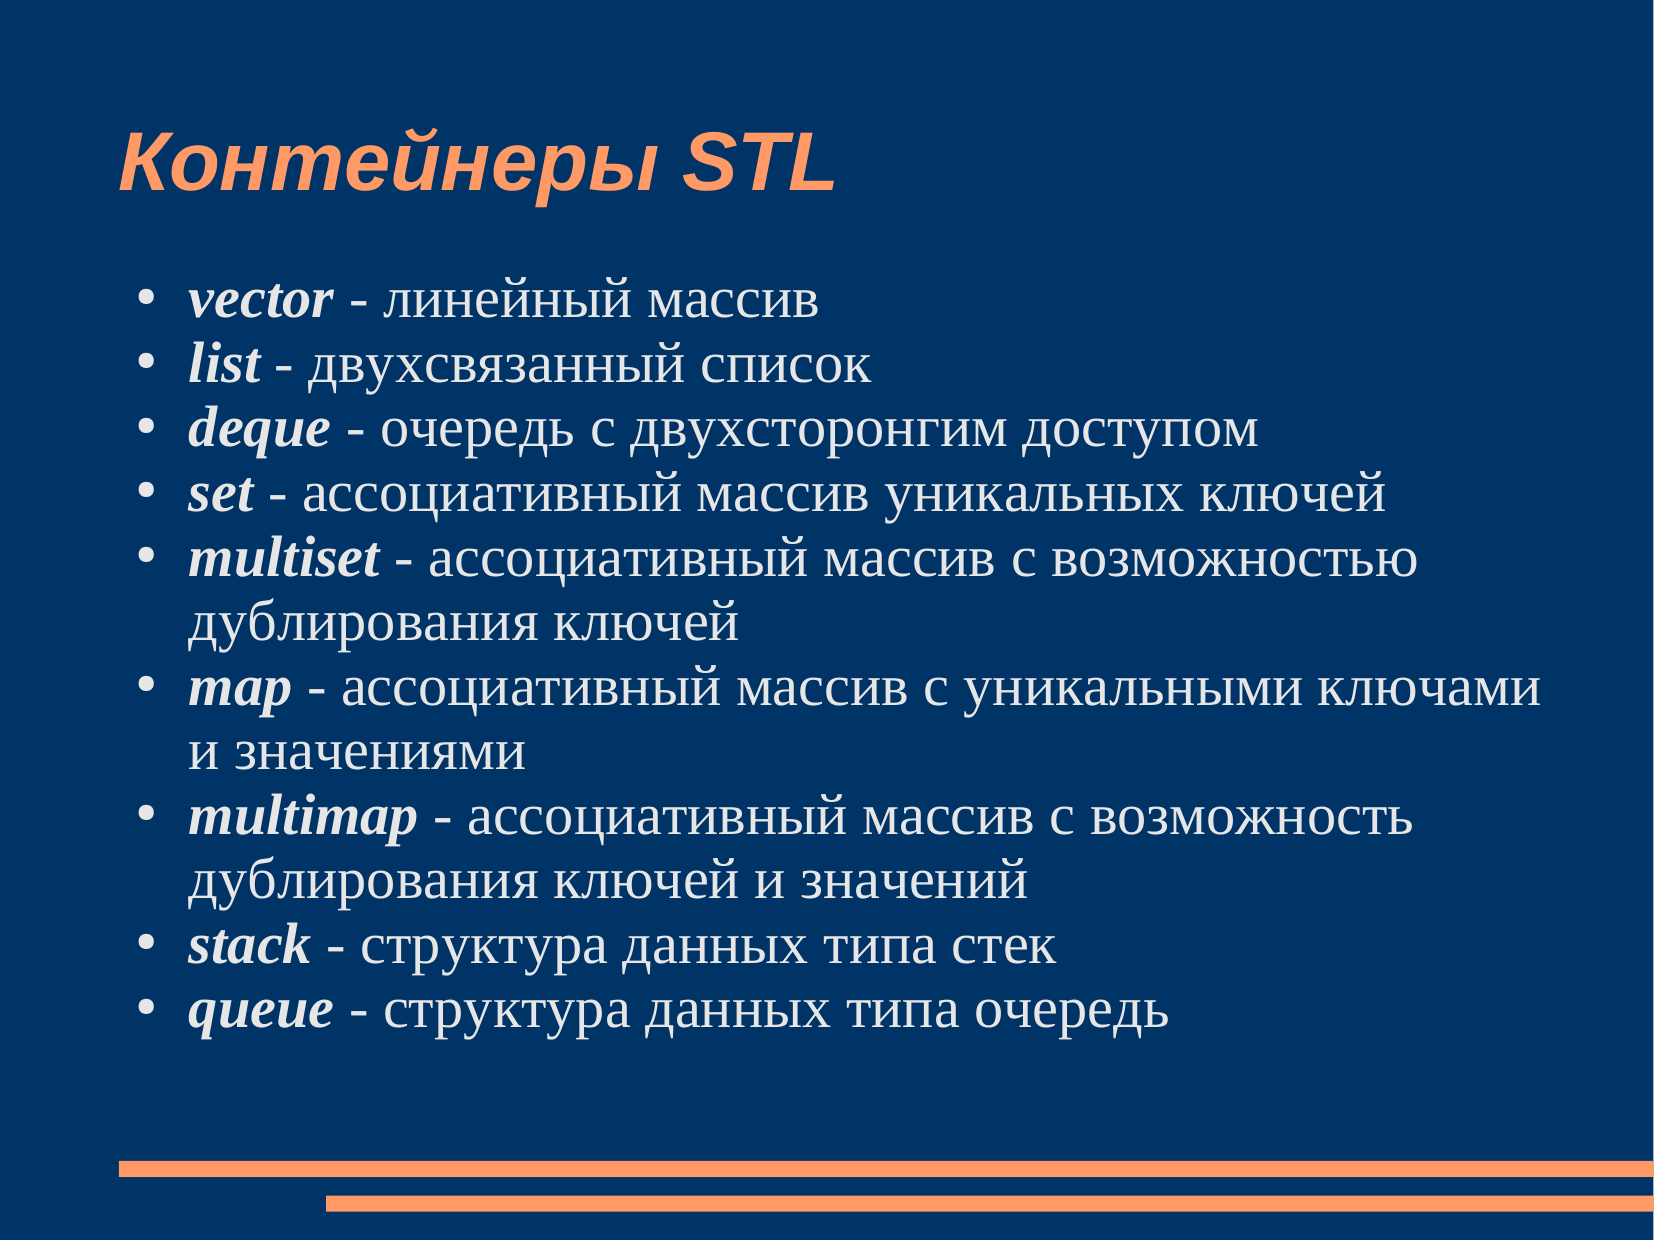

# Контейнеры STL
vector - линейный массив
list - двухсвязанный список
deque - очередь с двухсторонгим доступом
set - ассоциативный массив уникальных ключей
multiset - ассоциативный массив с возможностью дублирования ключей
map - ассоциативный массив с уникальными ключами и значениями
multimap - ассоциативный массив с возможность дублирования ключей и значений
stack - структура данных типа стек
queue - структура данных типа очередь